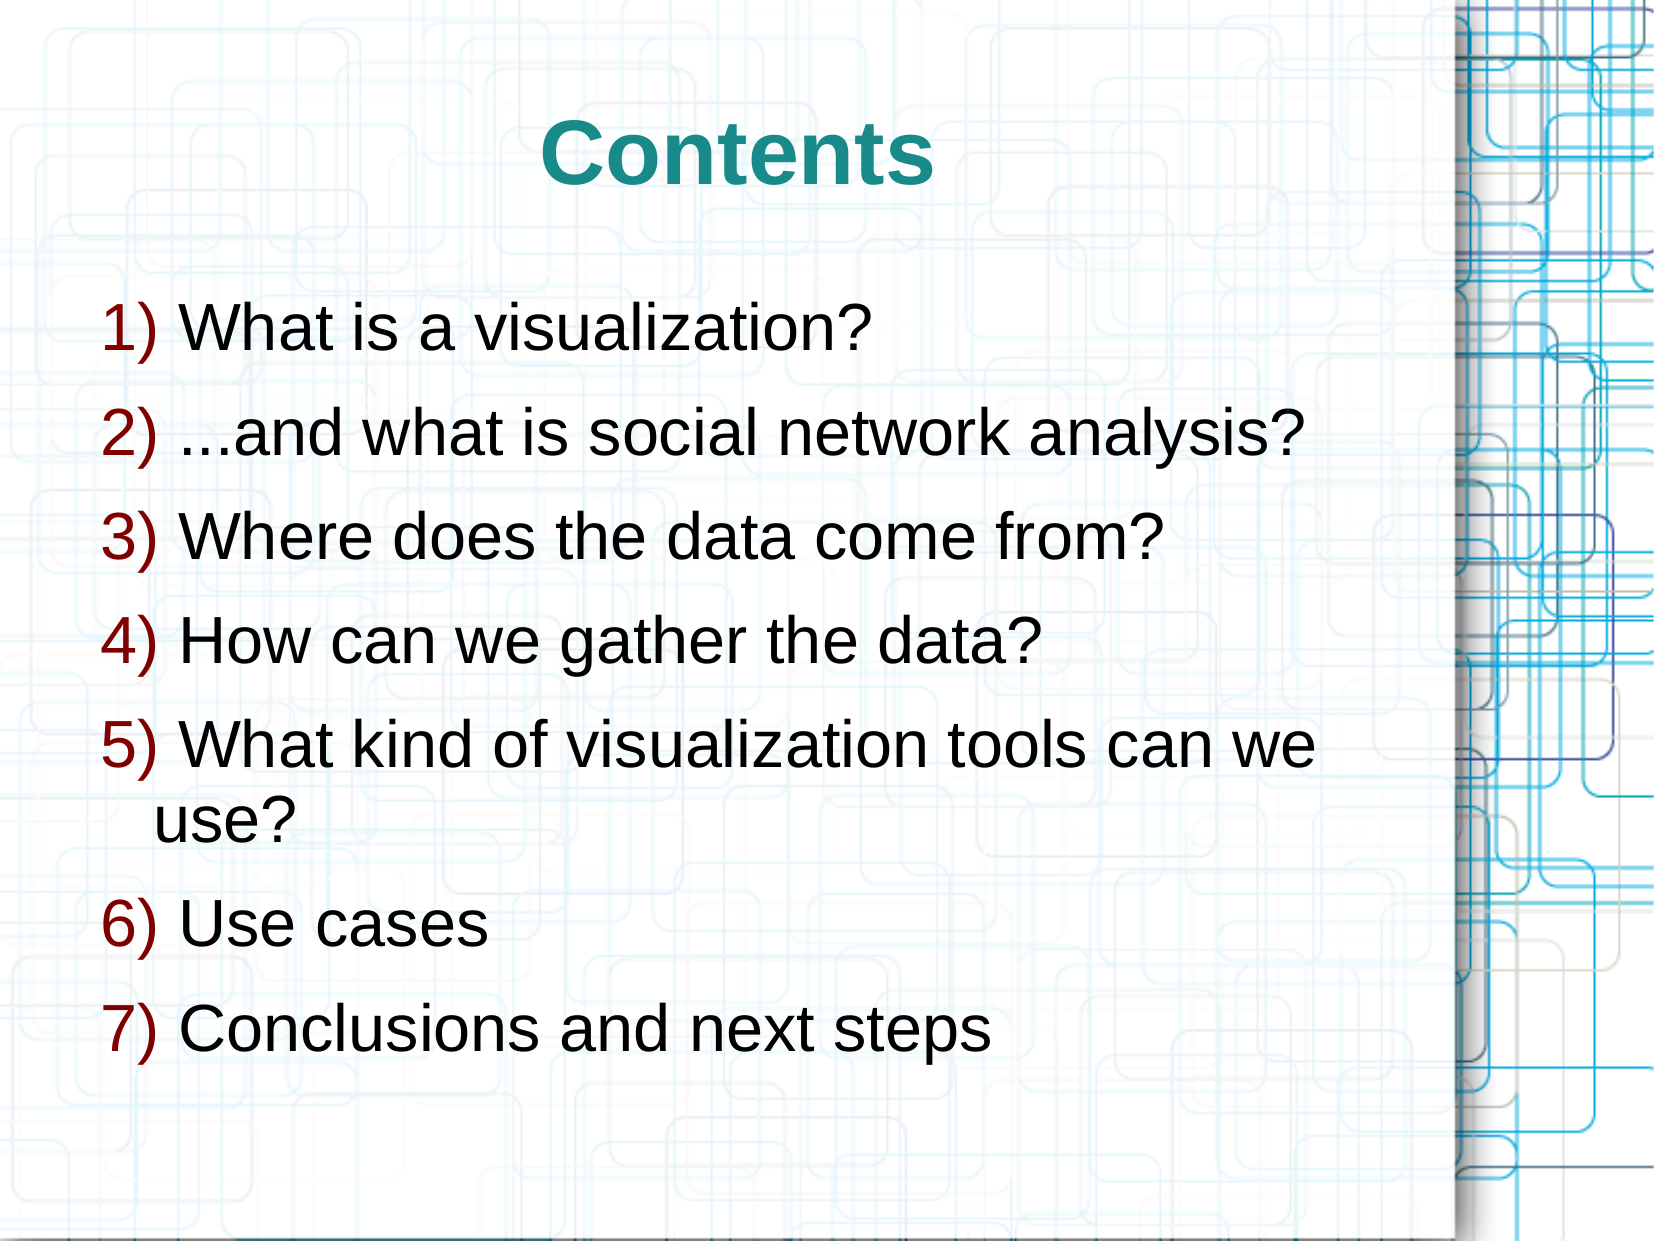

# Contents
 What is a visualization?
 ...and what is social network analysis?
 Where does the data come from?
 How can we gather the data?
 What kind of visualization tools can we use?
 Use cases
 Conclusions and next steps